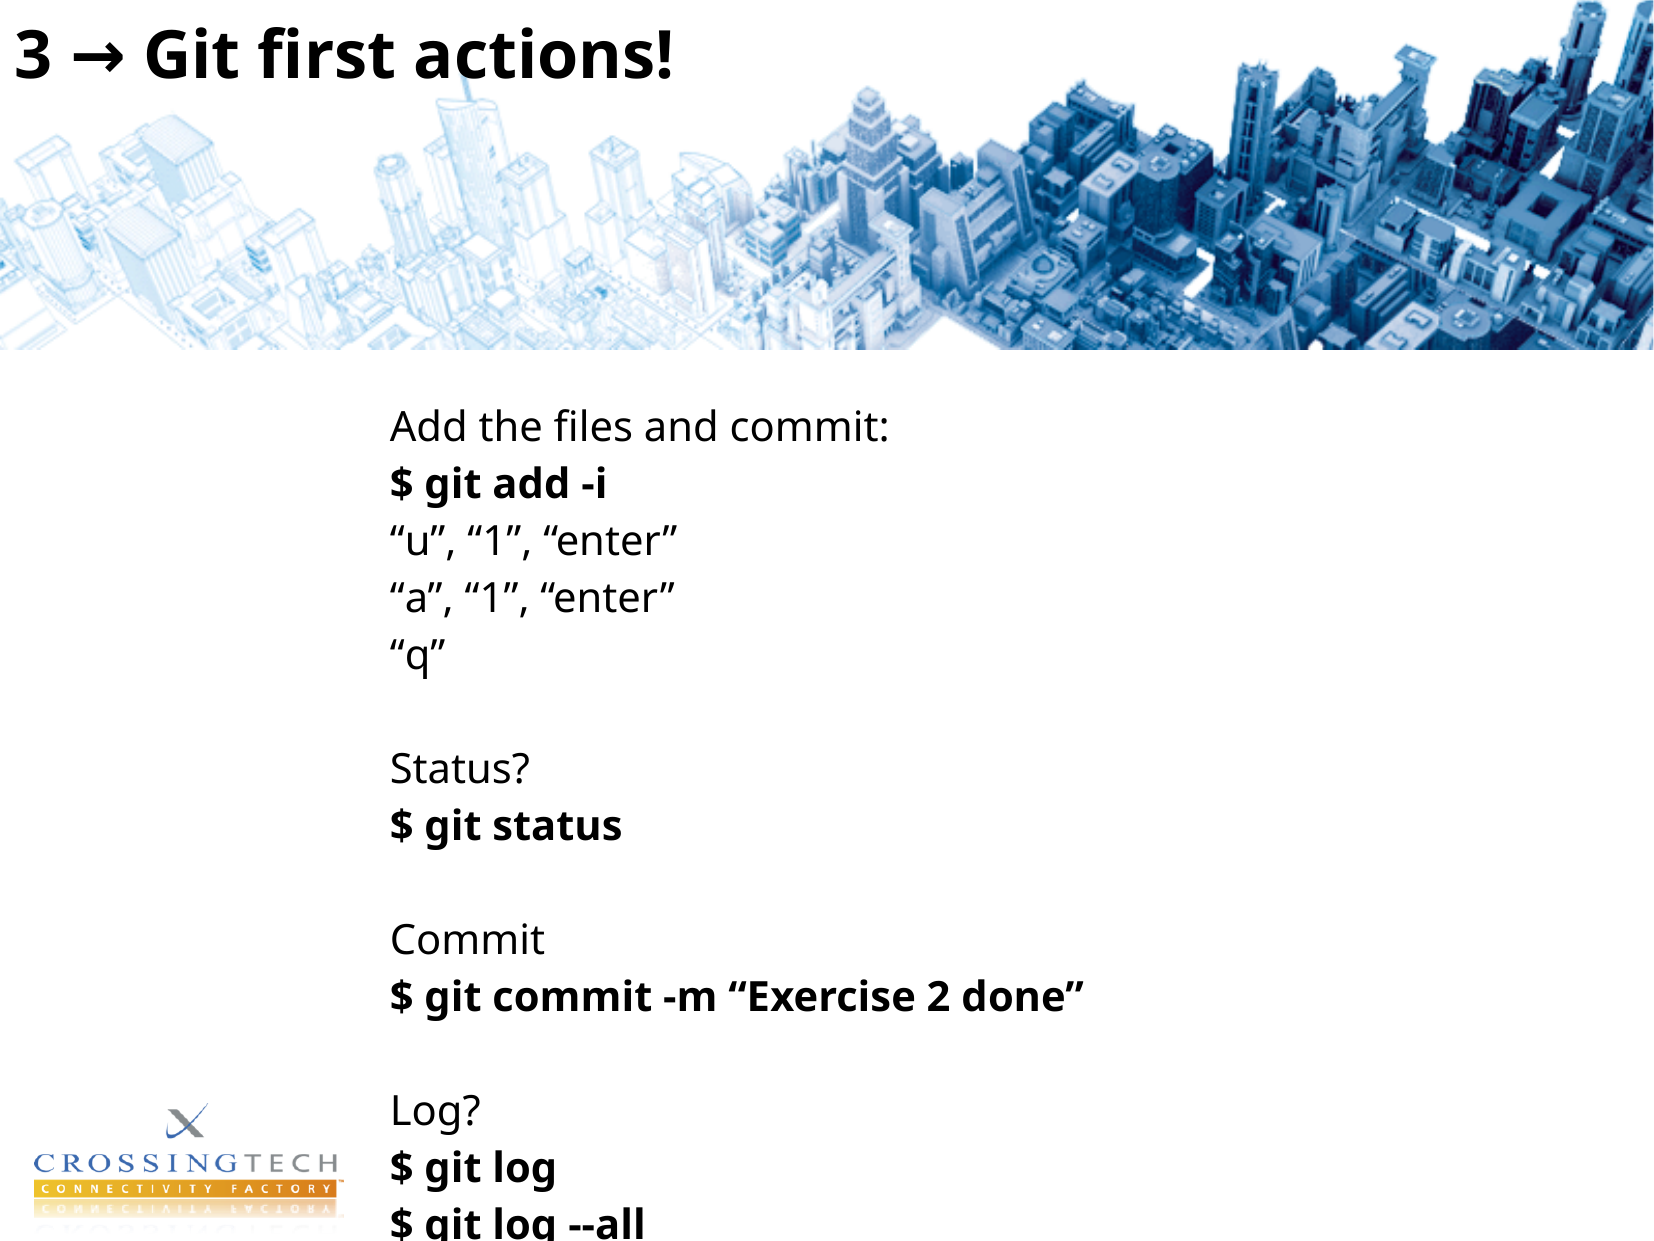

3 → Git first actions!
Add the files and commit:
$ git add -i
“u”, “1”, “enter”
“a”, “1”, “enter”
“q”
Status?
$ git status
Commit
$ git commit -m “Exercise 2 done”
Log?
$ git log
$ git log --all